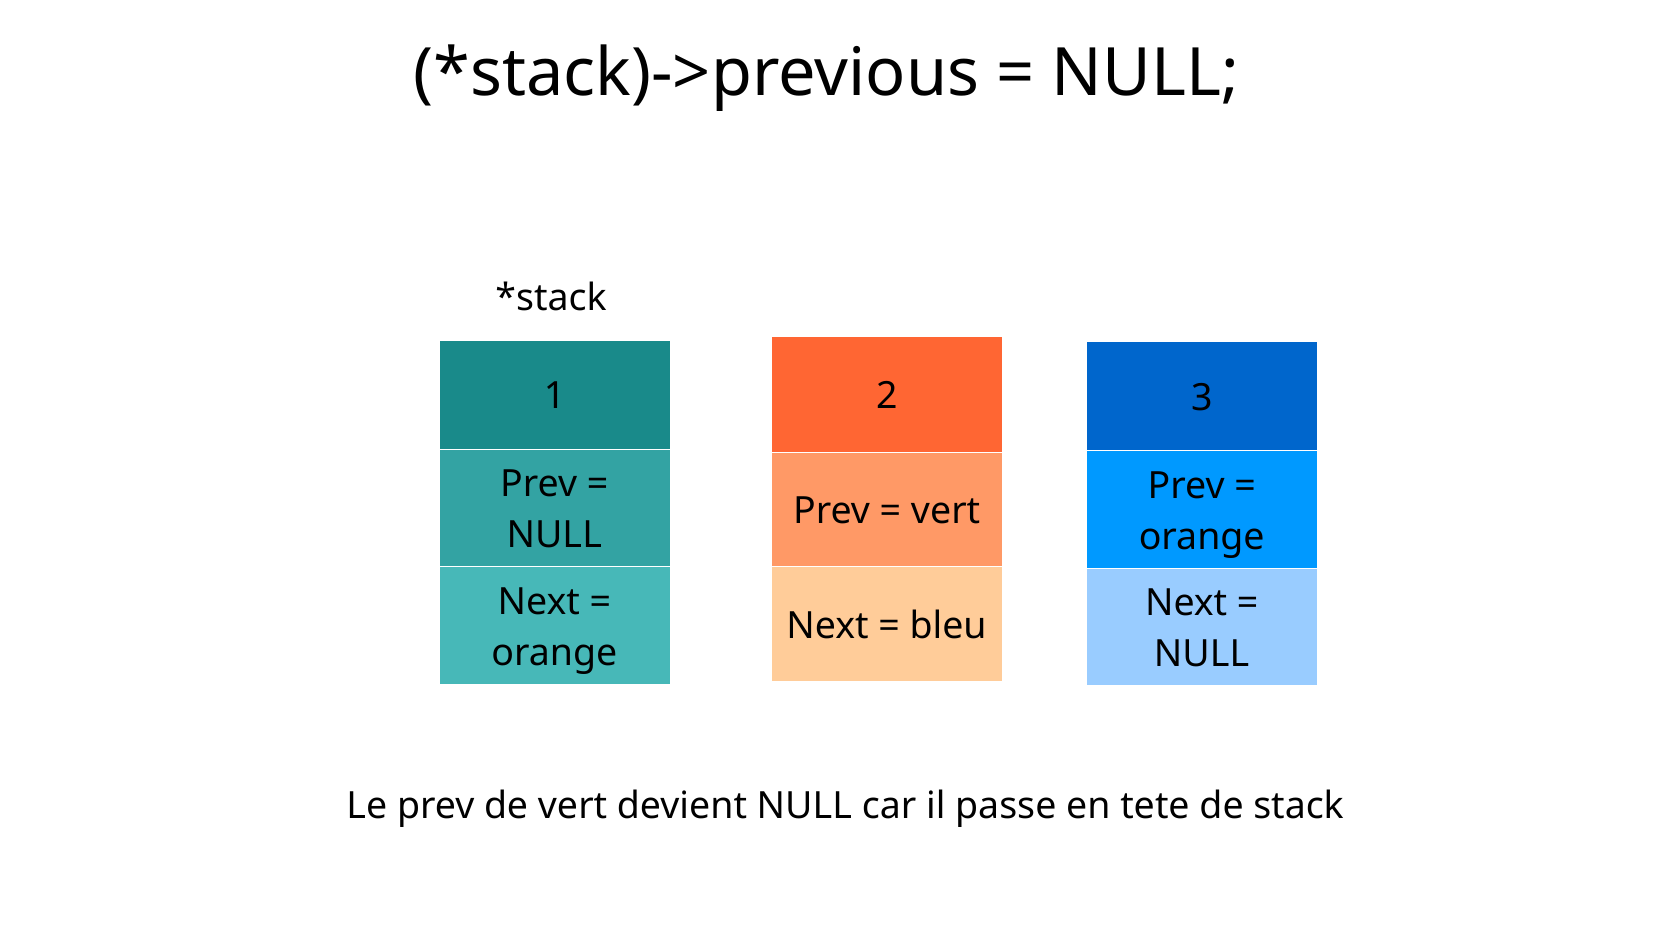

# (*stack)->previous = NULL;
*stack
| 2 |
| --- |
| Prev = vert |
| Next = bleu |
| 1 |
| --- |
| Prev = NULL |
| Next = orange |
| 3 |
| --- |
| Prev = orange |
| Next = NULL |
Le prev de vert devient NULL car il passe en tete de stack